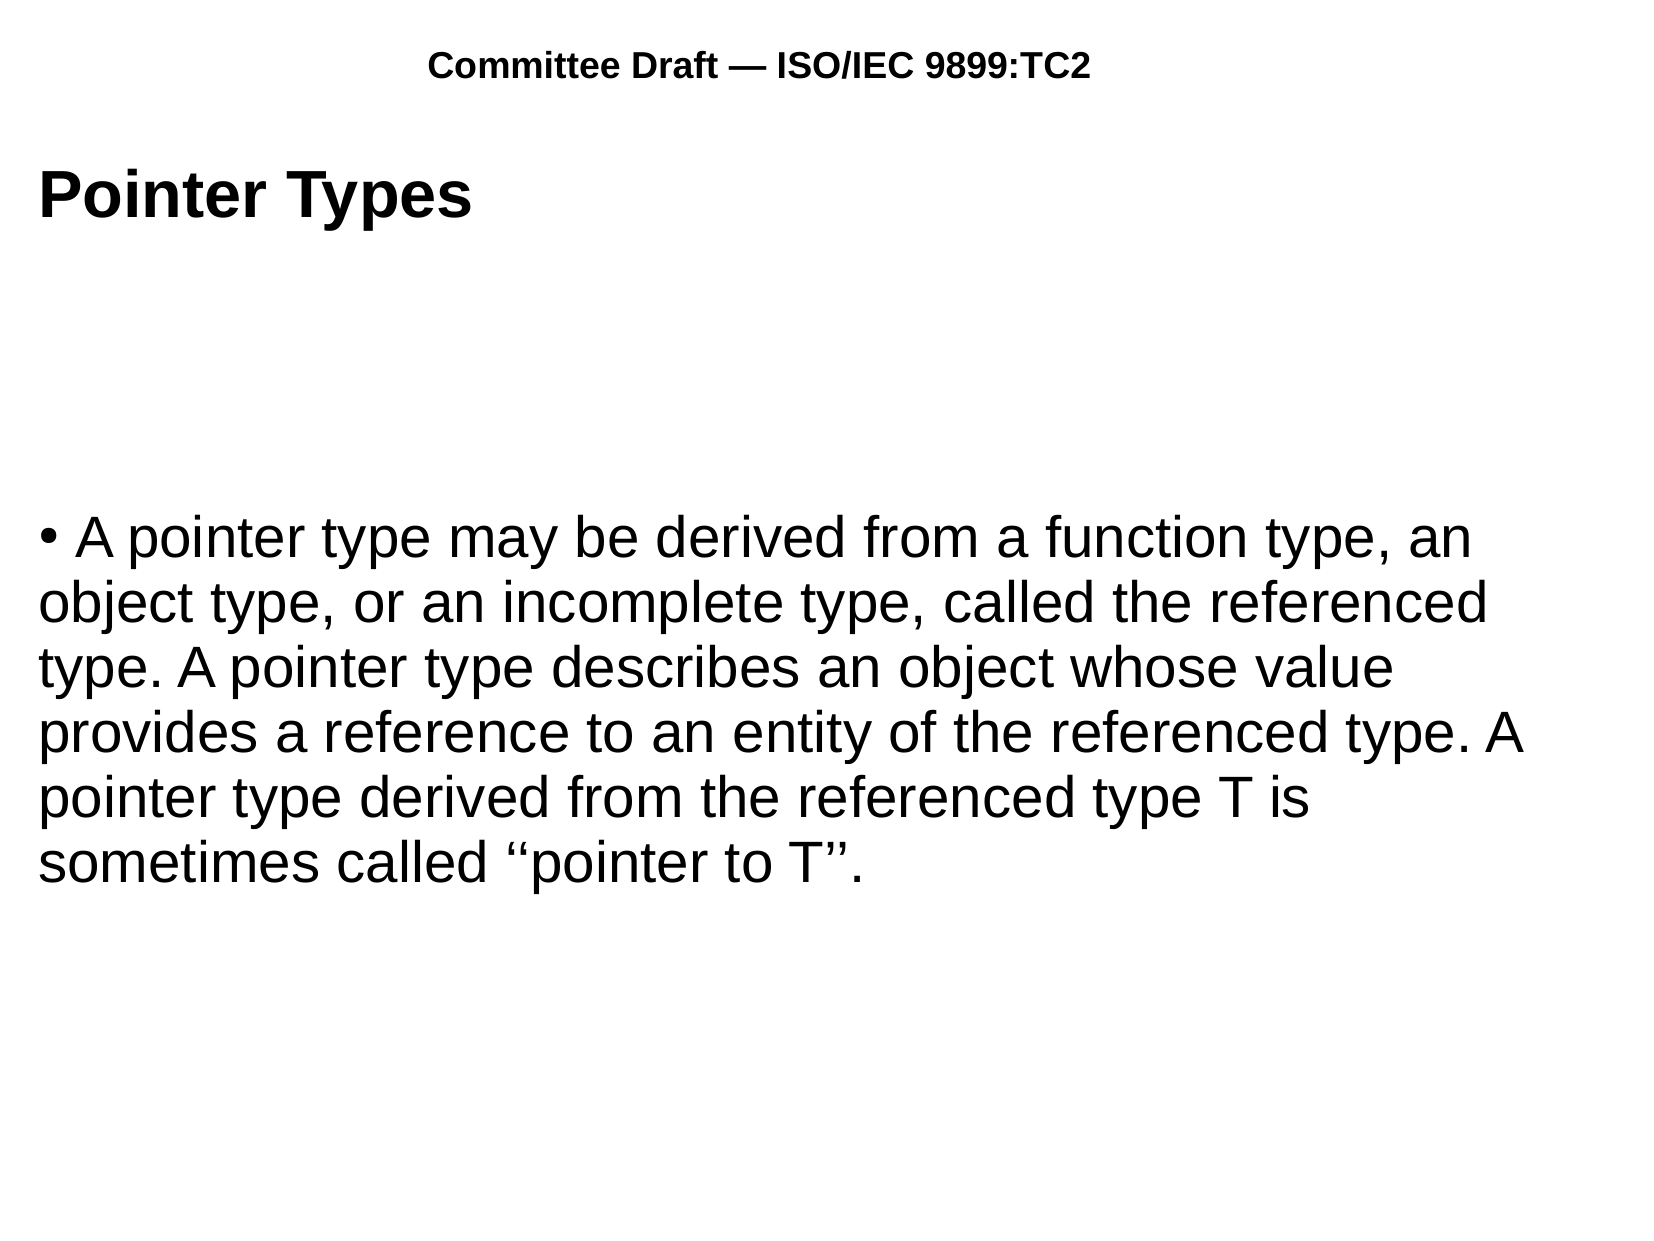

Committee Draft — ISO/IEC 9899:TC2
Pointer Types
 A pointer type may be derived from a function type, an object type, or an incomplete type, called the referenced type. A pointer type describes an object whose value provides a reference to an entity of the referenced type. A pointer type derived from the referenced type T is sometimes called ‘‘pointer to T’’.